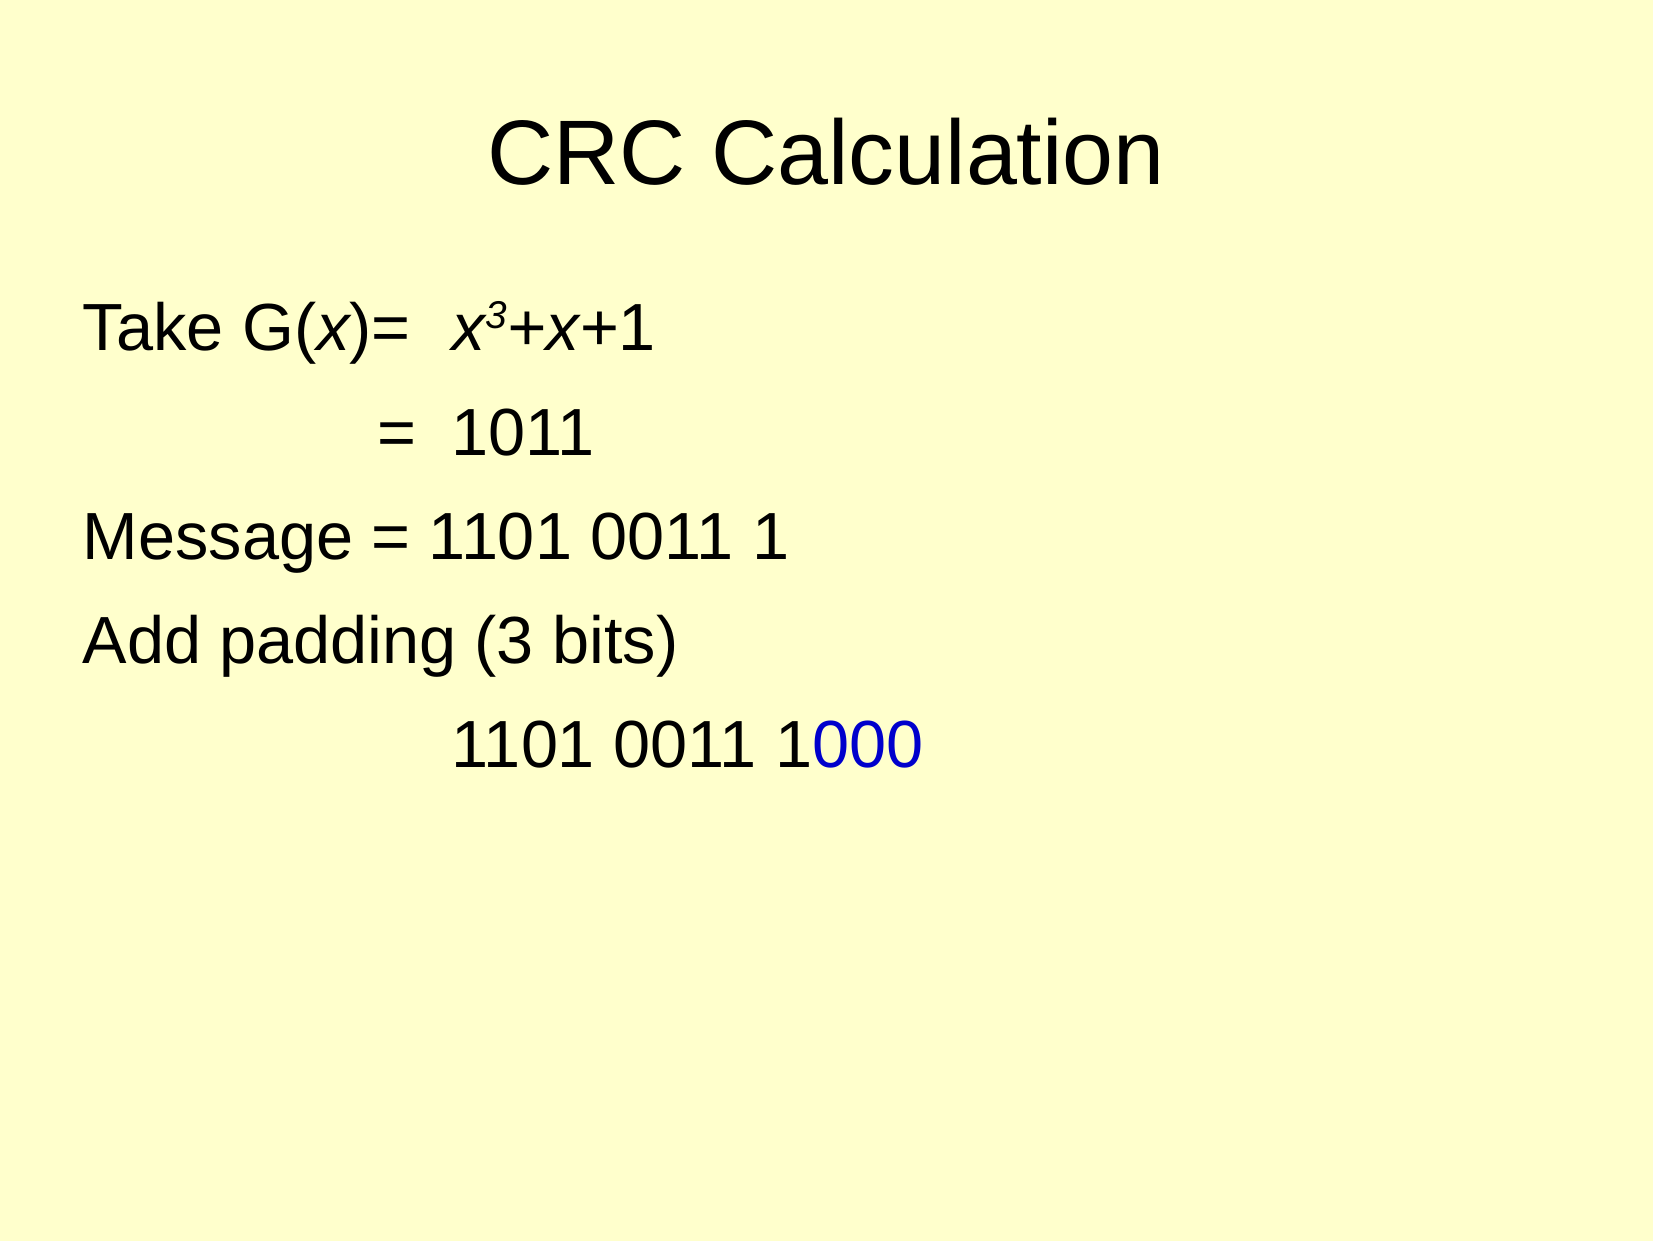

# CRC Calculation
Take G(x)=	x3+x+1
				=	1011
Message = 1101 0011 1
Add padding (3 bits)
					1101 0011 1000